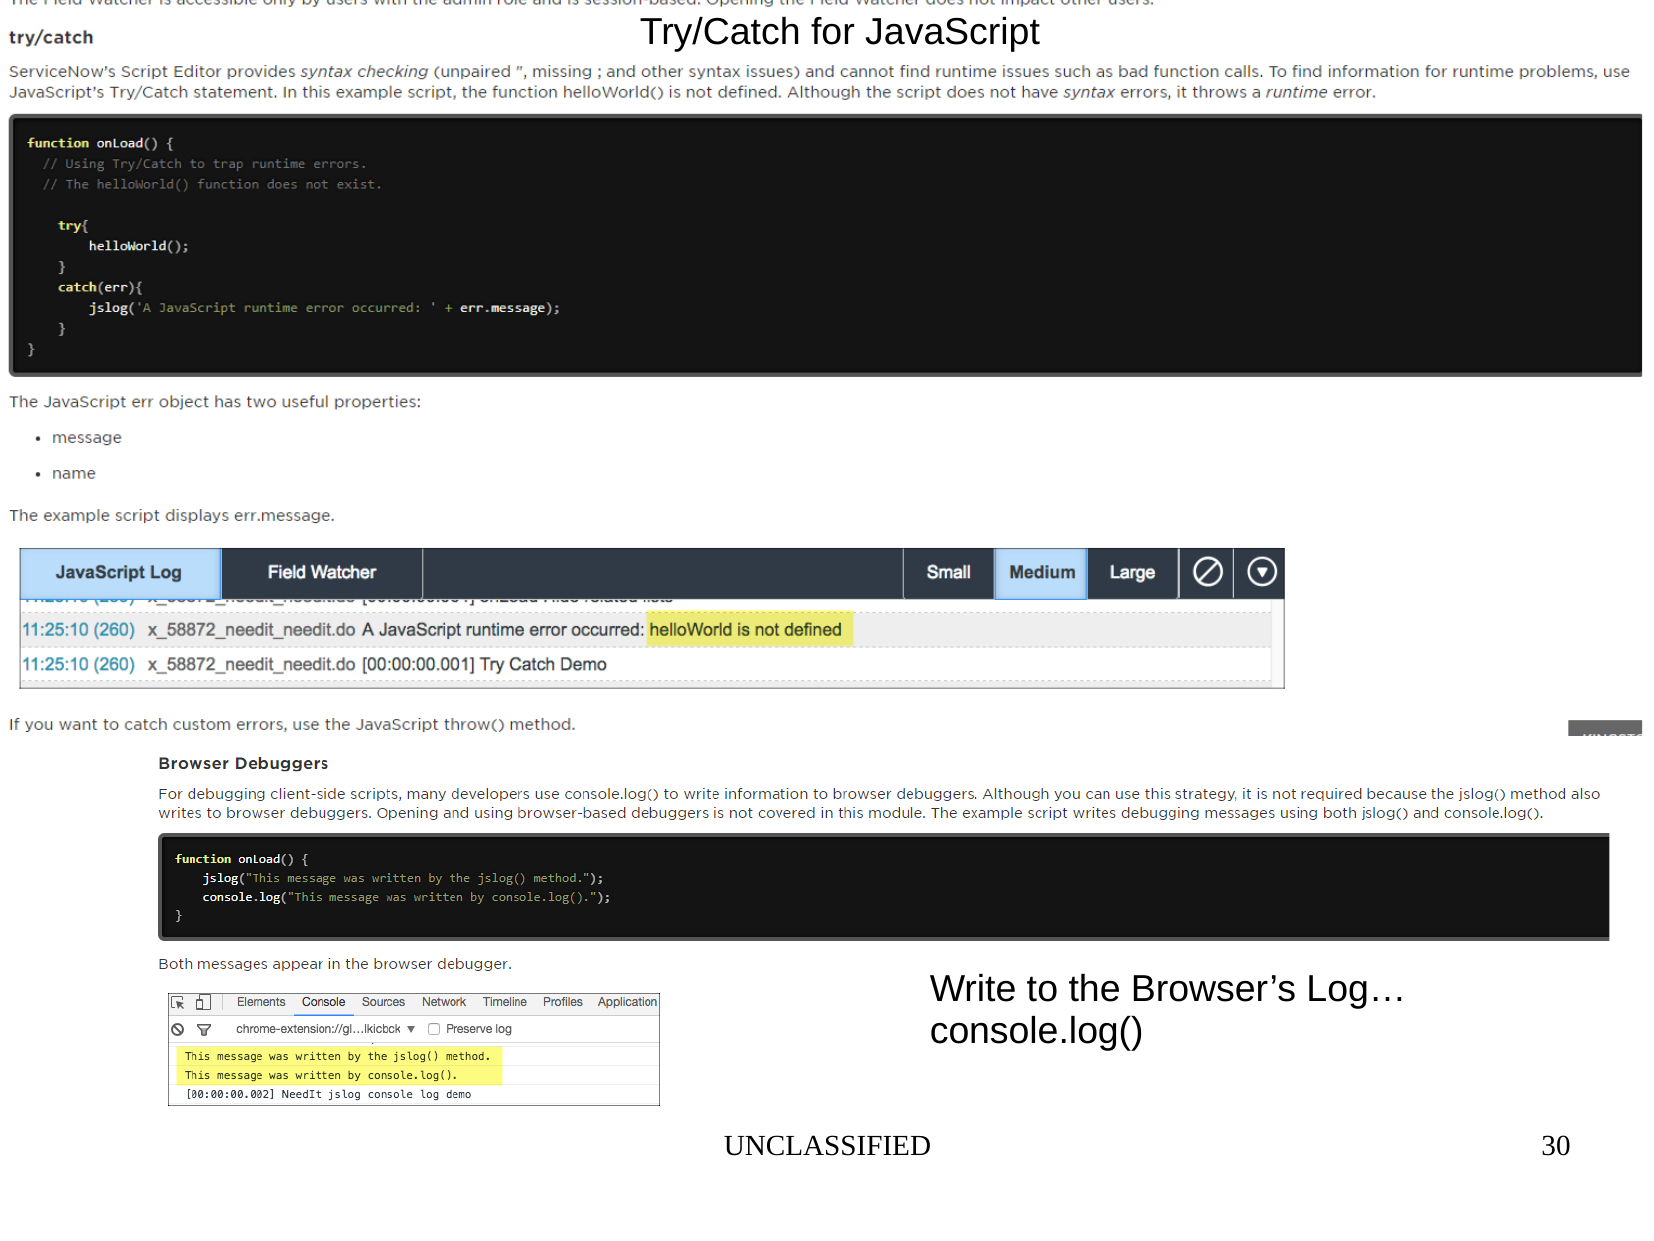

Try/Catch for JavaScript
Write to the Browser’s Log…
console.log()
UNCLASSIFIED
30